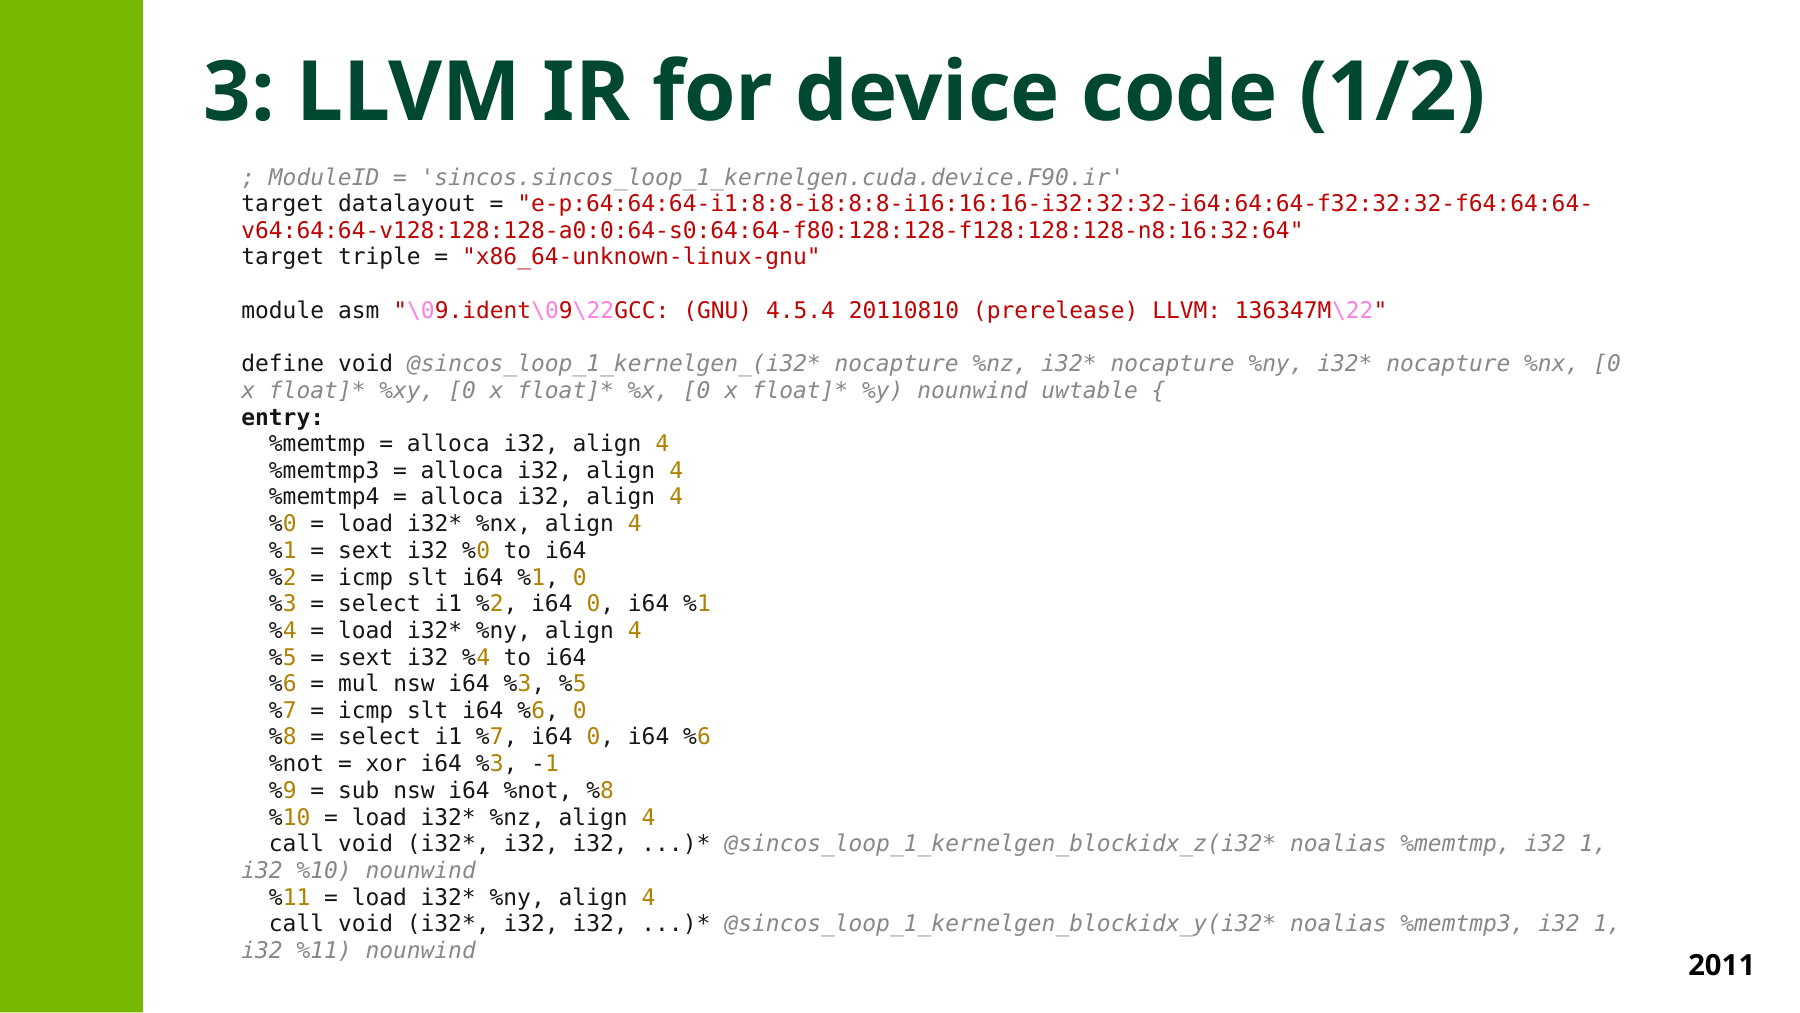

# 3: LLVM IR for device code (1/2)